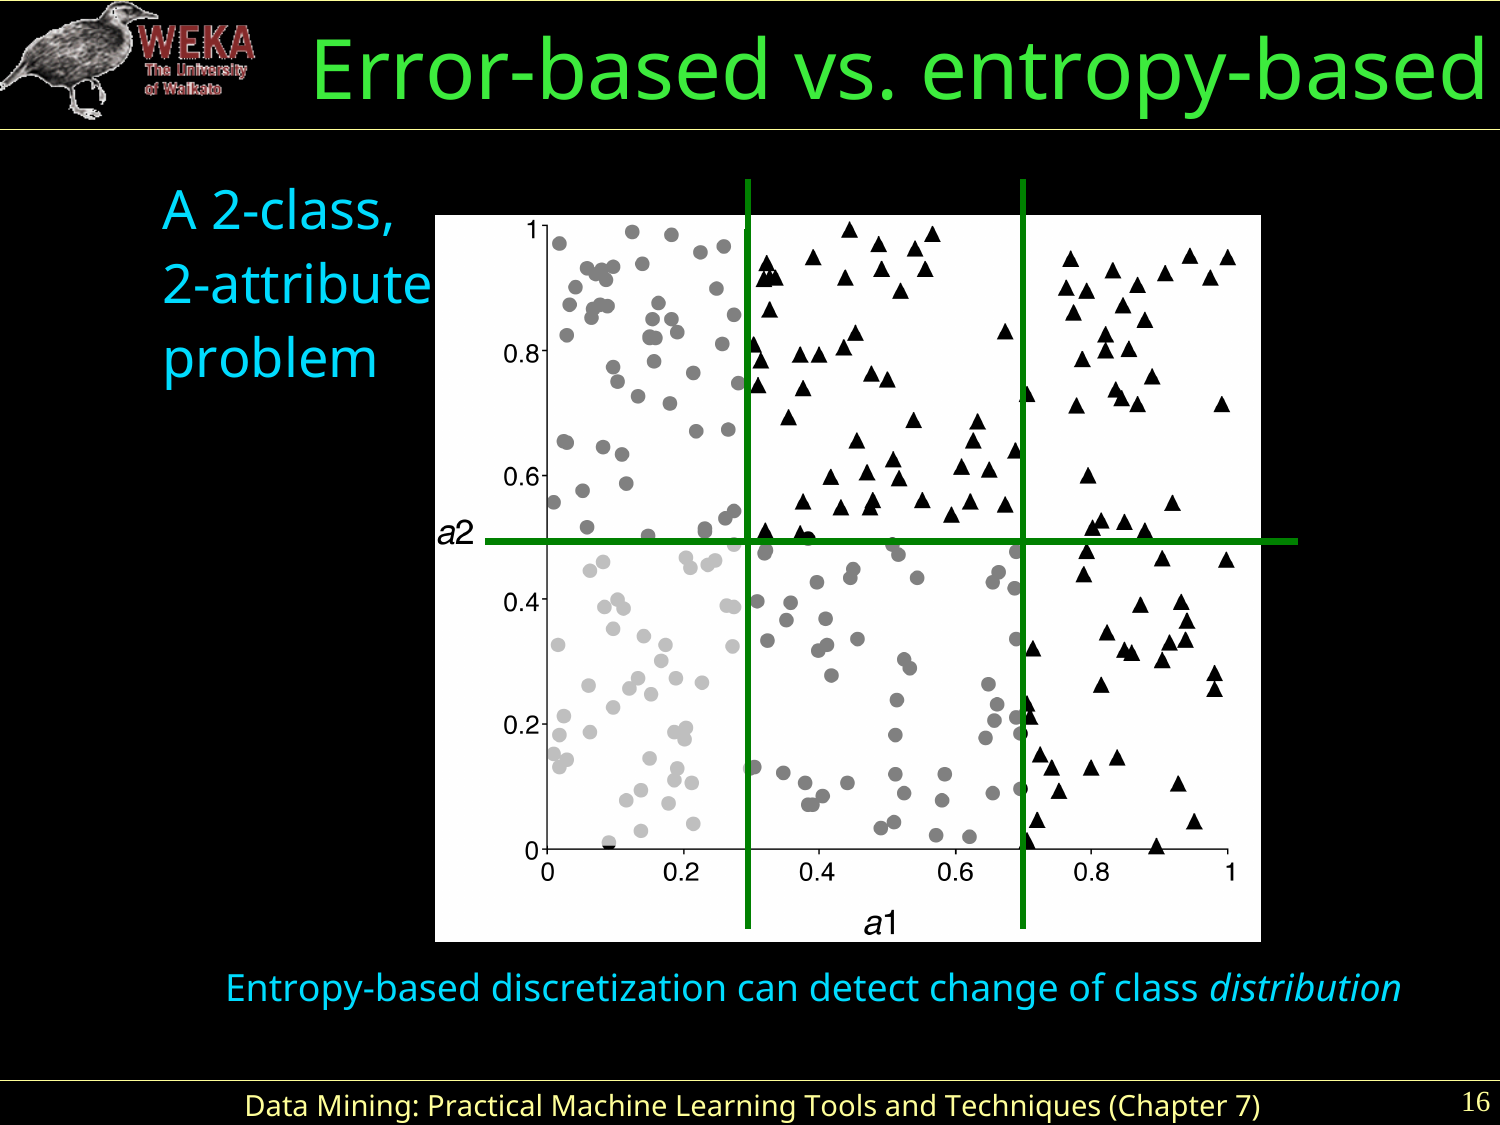

# Error-based vs. entropy-based
A 2-class,
2-attribute problem
Entropy-based discretization can detect change of class distribution
Data Mining: Practical Machine Learning Tools and Techniques (Chapter 7)
16